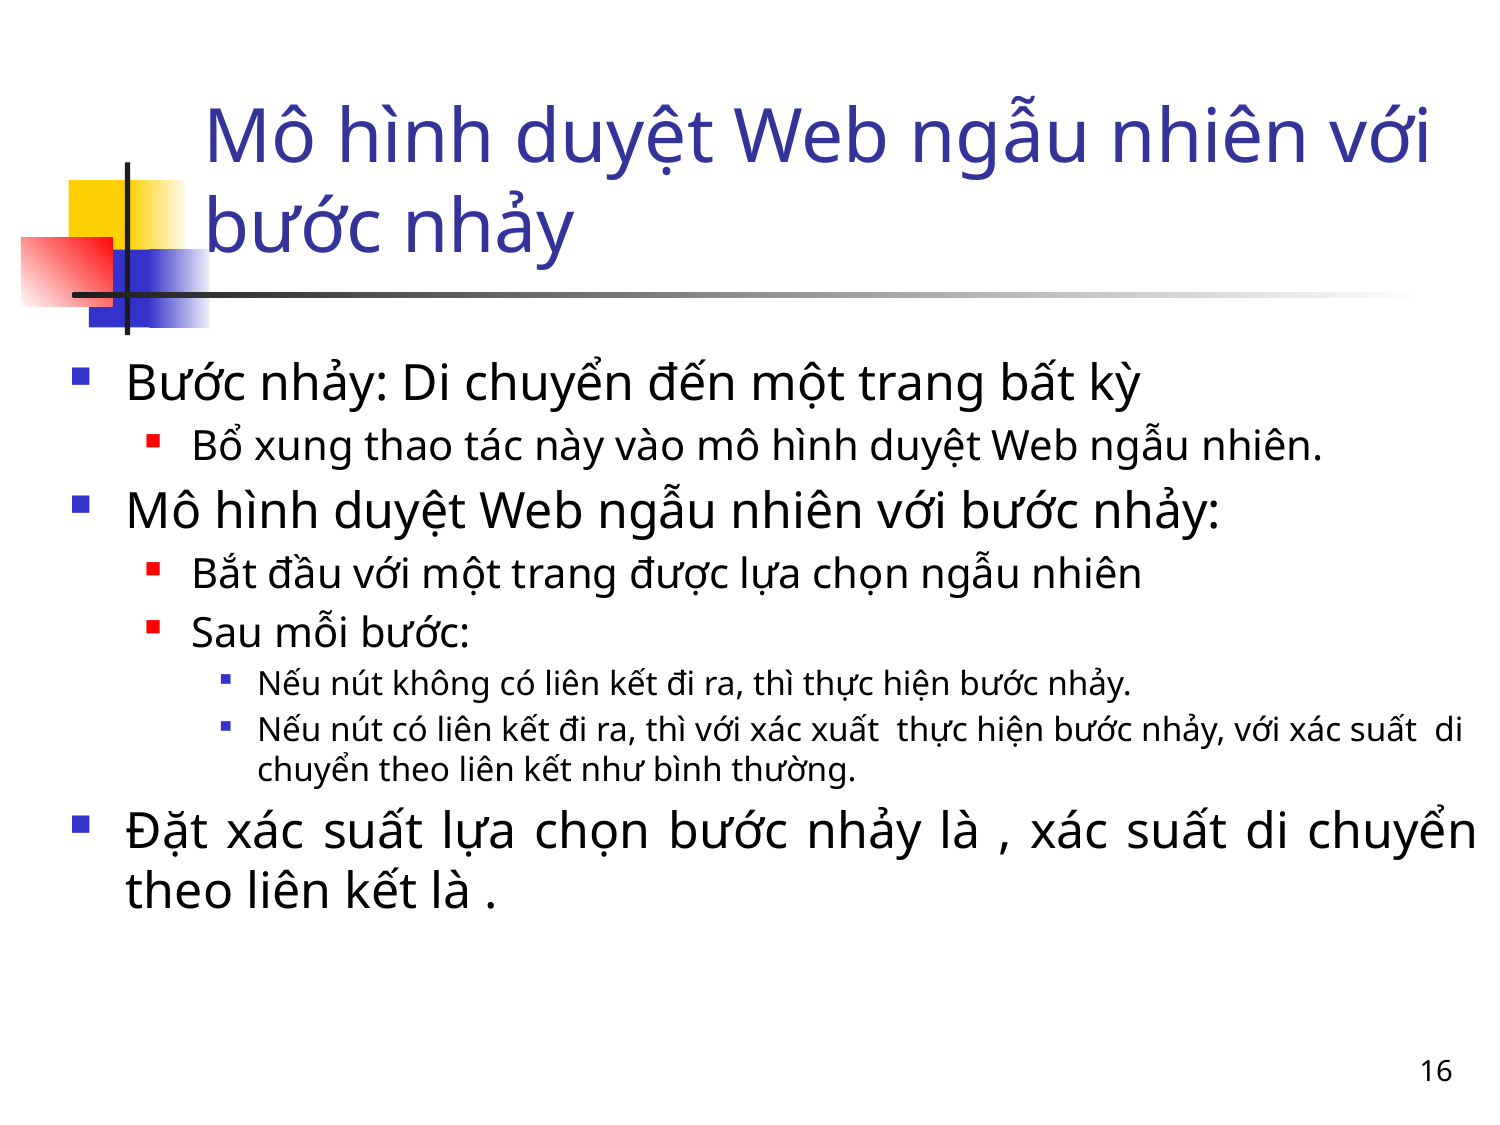

# Mô hình duyệt Web ngẫu nhiên với bước nhảy
Bước nhảy: Di chuyển đến một trang bất kỳ
Bổ xung thao tác này vào mô hình duyệt Web ngẫu nhiên.
Mô hình duyệt Web ngẫu nhiên với bước nhảy:
Bắt đầu với một trang được lựa chọn ngẫu nhiên
Sau mỗi bước:
Nếu nút không có liên kết đi ra, thì thực hiện bước nhảy.
Nếu nút có liên kết đi ra, thì với xác xuất thực hiện bước nhảy, với xác suất di chuyển theo liên kết như bình thường.
Đặt xác suất lựa chọn bước nhảy là , xác suất di chuyển theo liên kết là .